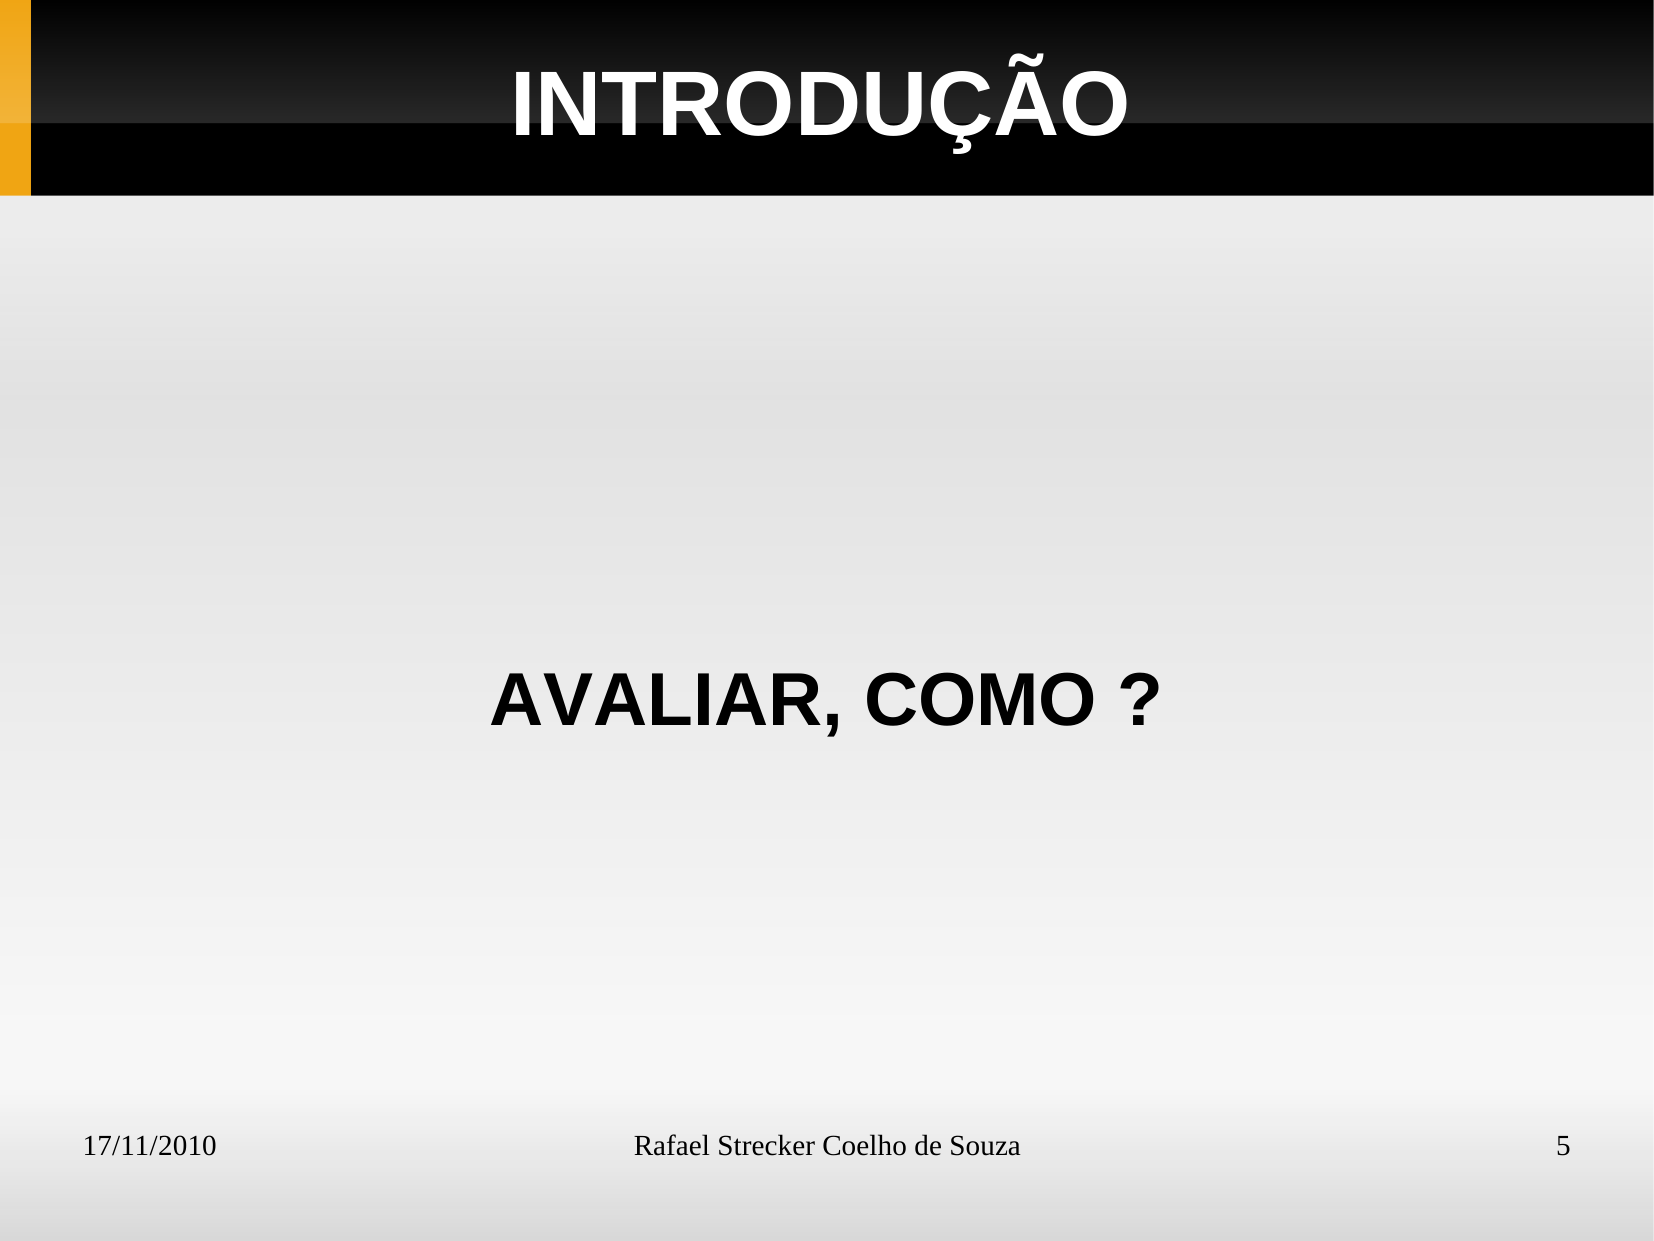

# INTRODUÇÃO
AVALIAR, COMO ?
17/11/2010
Rafael Strecker Coelho de Souza
5